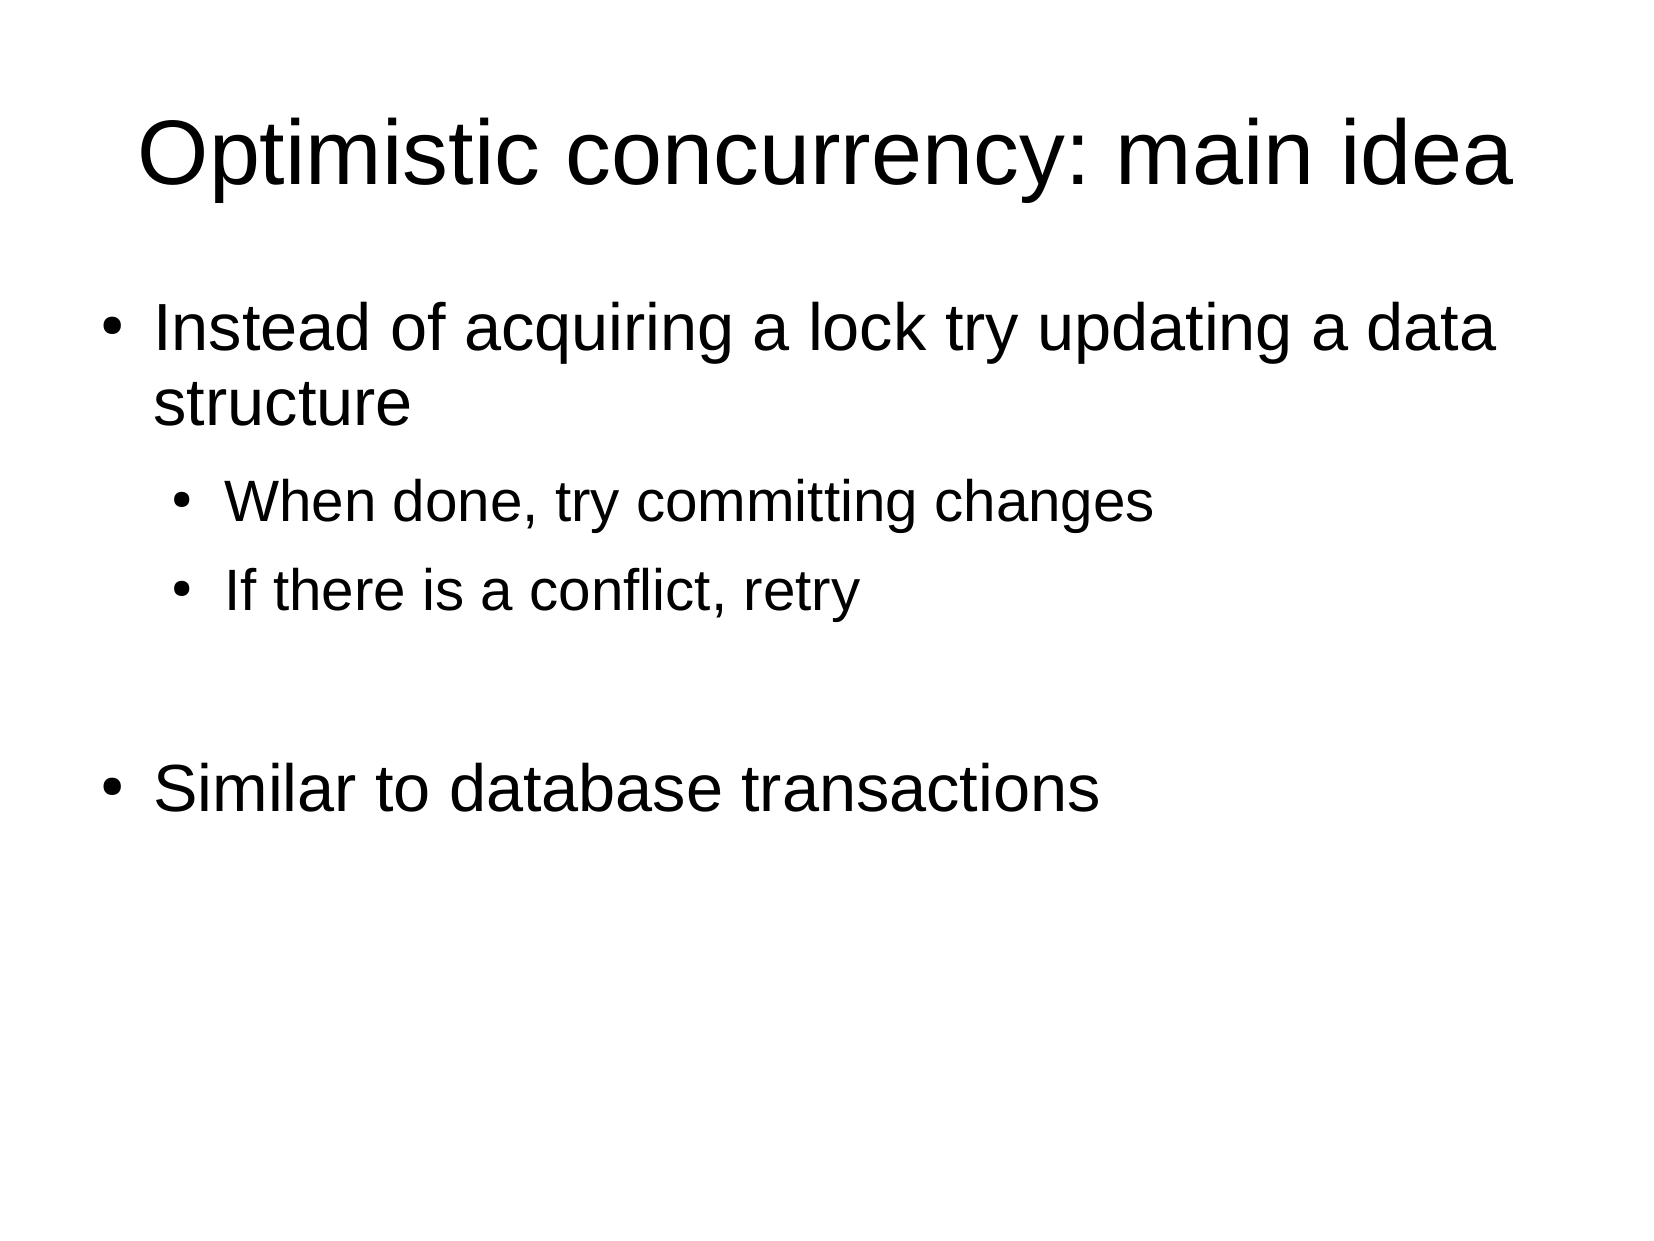

# Optimistic concurrency: main idea
Instead of acquiring a lock try updating a data structure
When done, try committing changes
If there is a conflict, retry
Similar to database transactions